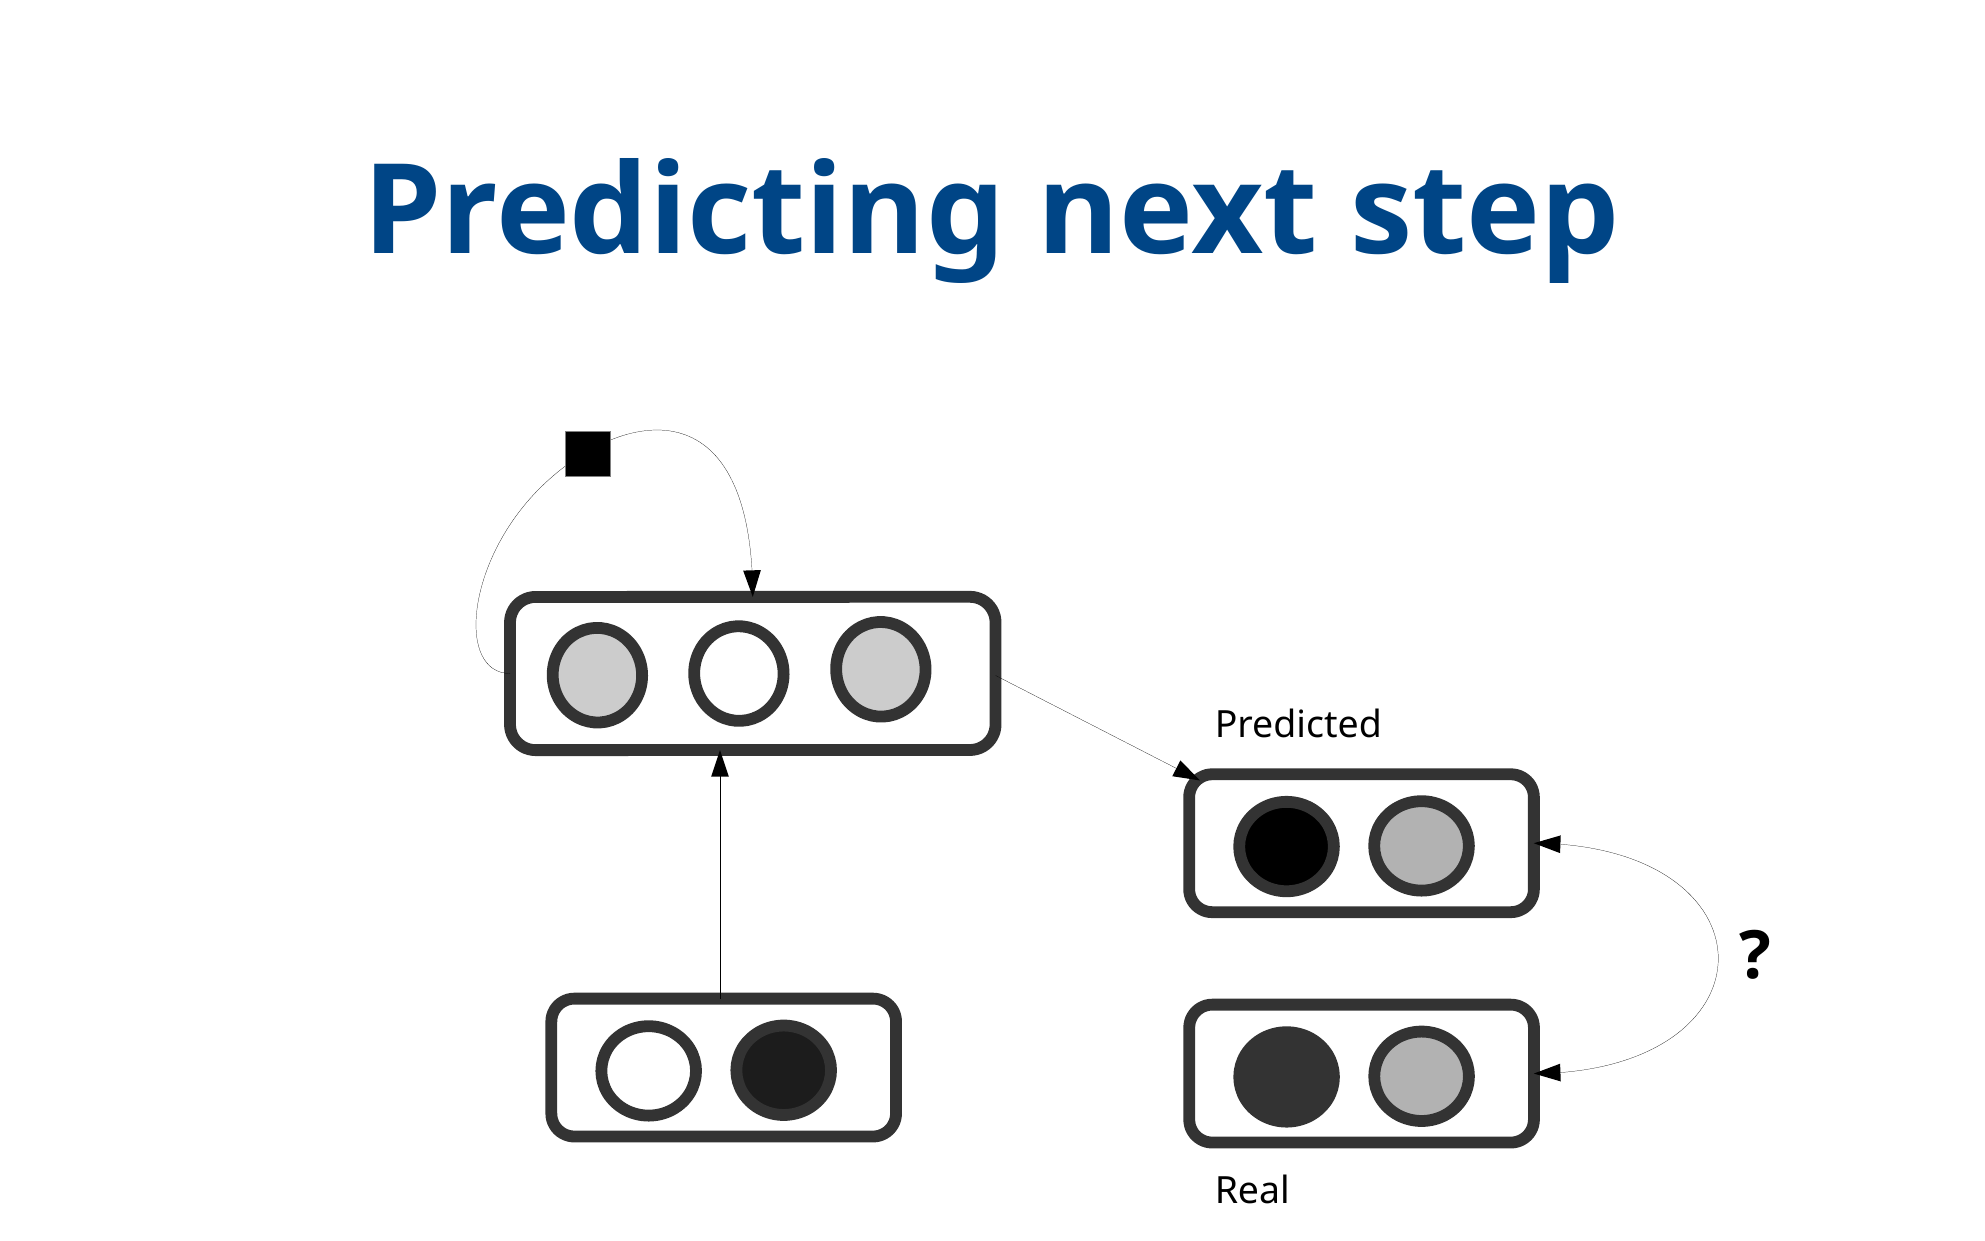

# Predicting next step
Predicted
?
Real